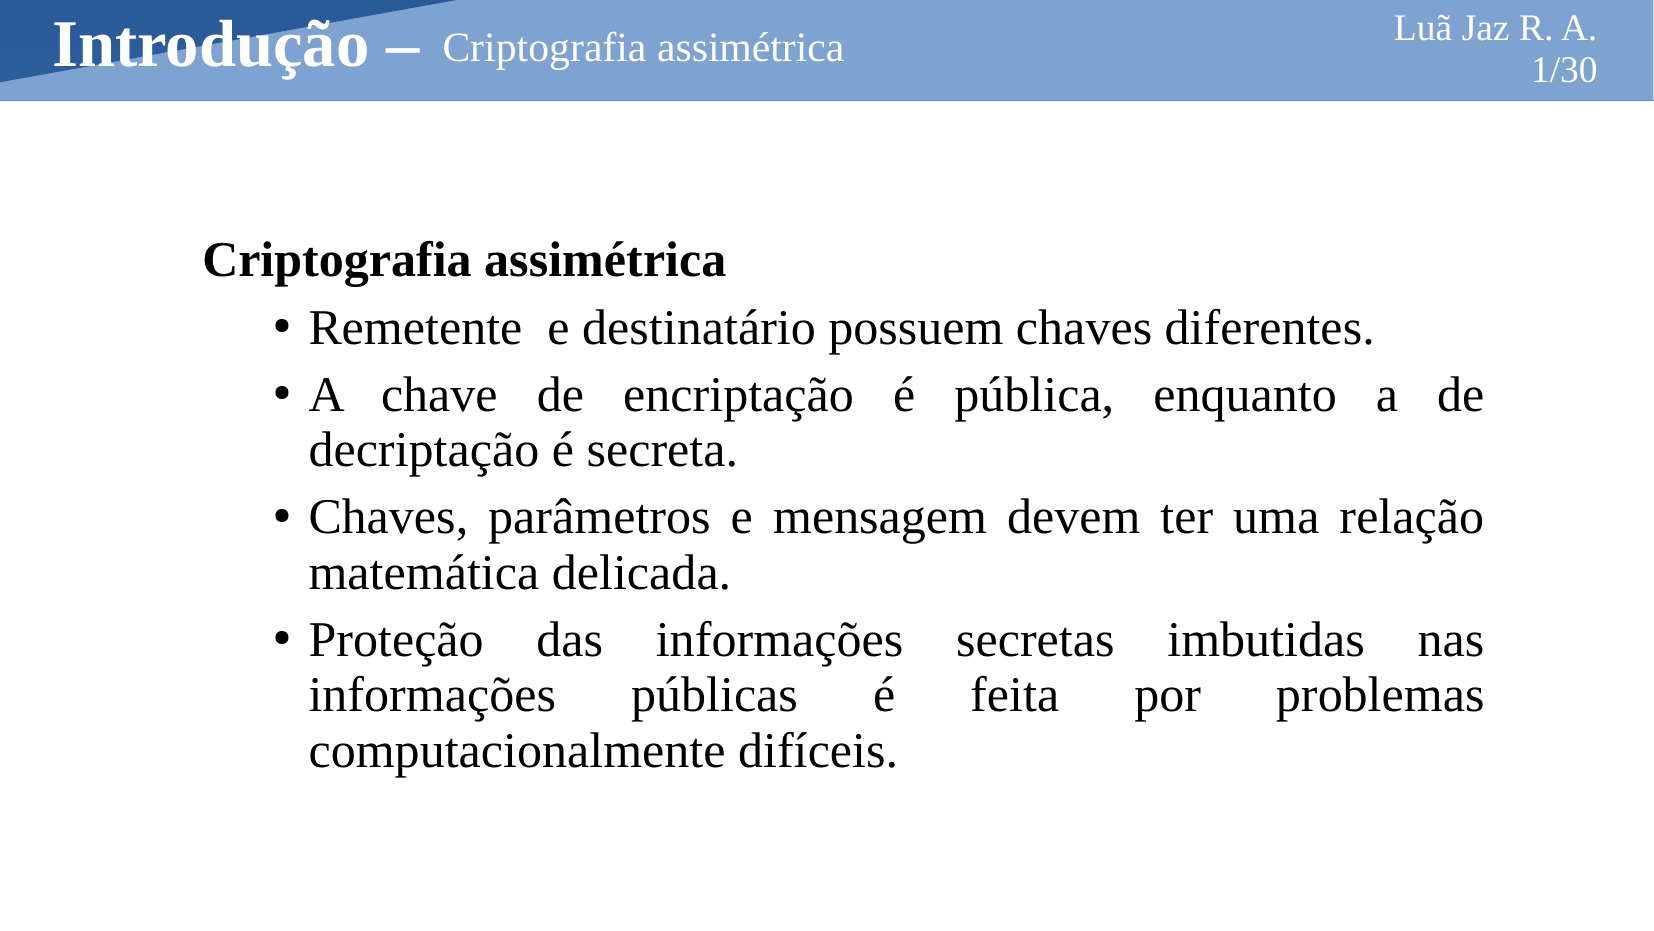

Introdução –
Luã Jaz R. A.
1/30
Criptografia assimétrica
Criptografia assimétrica
Remetente e destinatário possuem chaves diferentes.
A chave de encriptação é pública, enquanto a de decriptação é secreta.
Chaves, parâmetros e mensagem devem ter uma relação matemática delicada.
Proteção das informações secretas imbutidas nas informações públicas é feita por problemas computacionalmente difíceis.